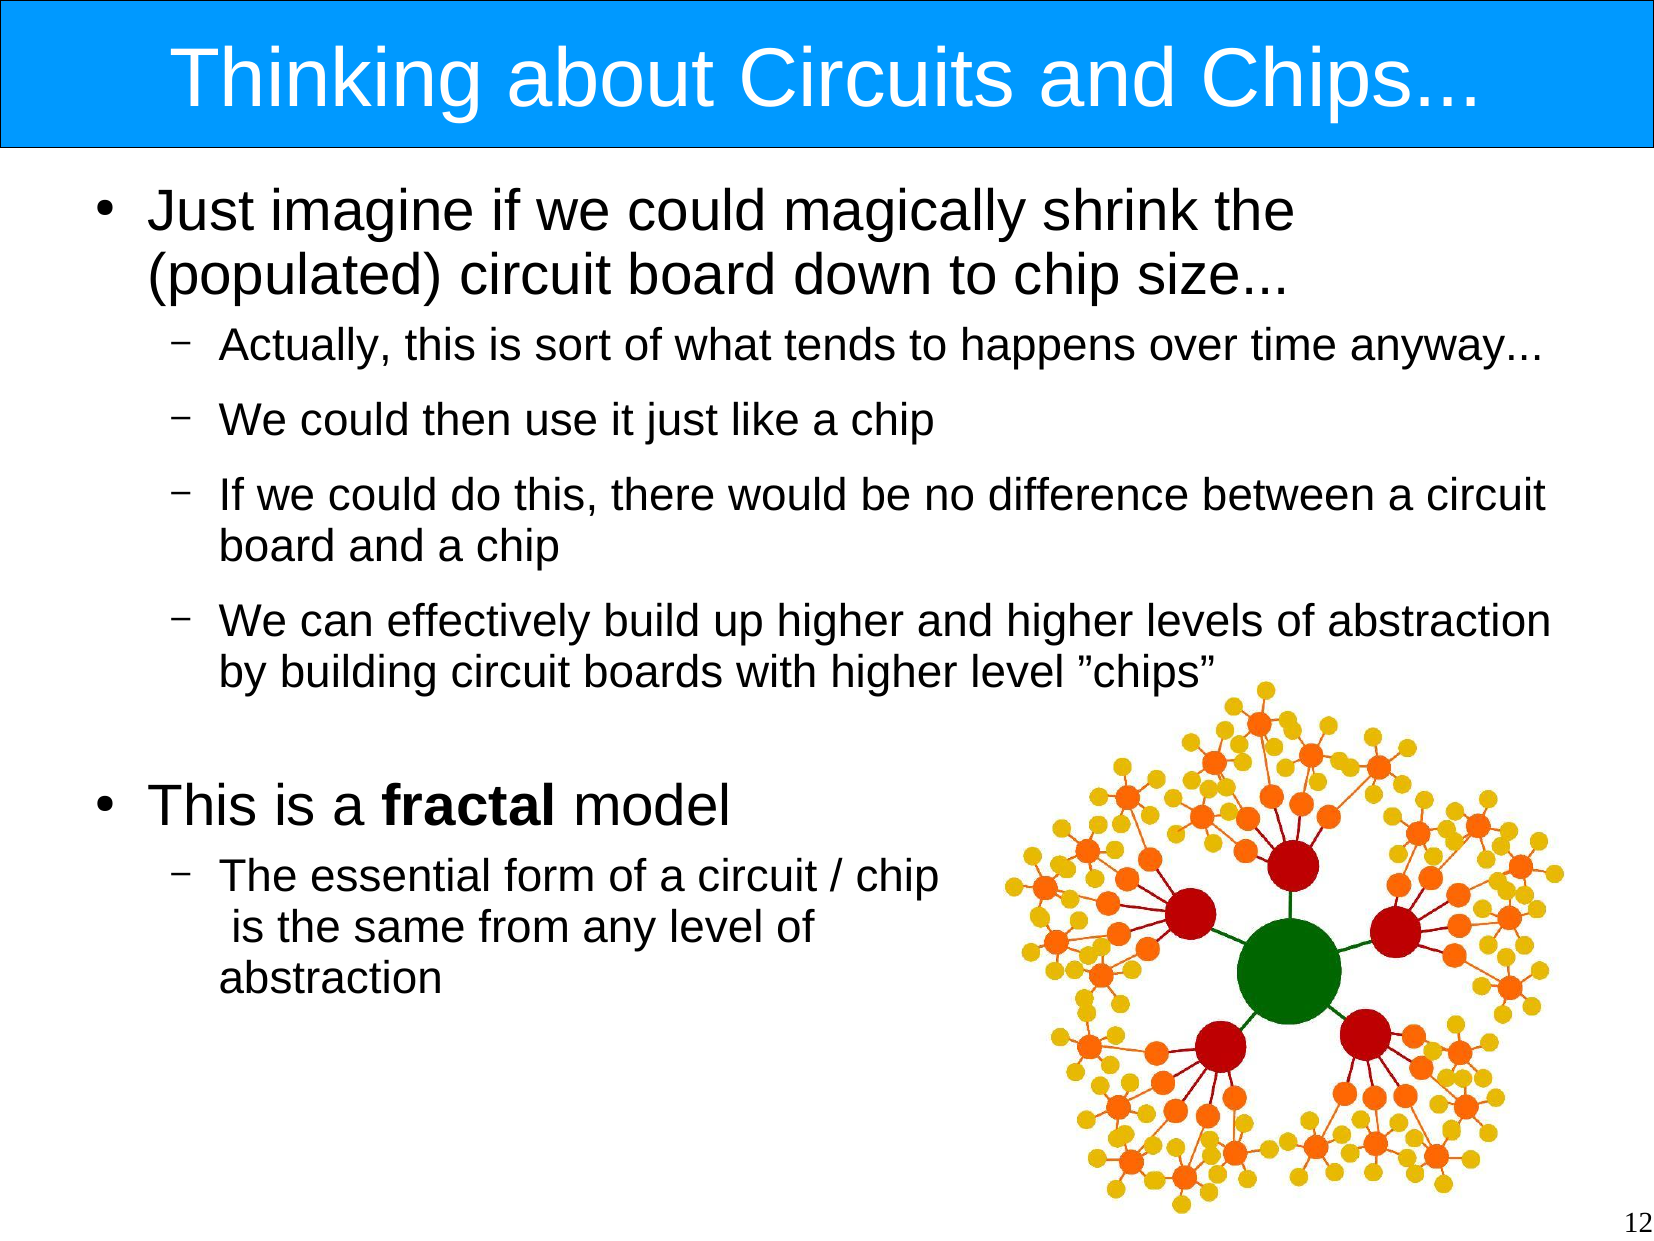

# Thinking about Circuits and Chips...
Just imagine if we could magically shrink the (populated) circuit board down to chip size...
Actually, this is sort of what tends to happens over time anyway...
We could then use it just like a chip
If we could do this, there would be no difference between a circuit board and a chip
We can effectively build up higher and higher levels of abstraction by building circuit boards with higher level ”chips”
This is a fractal model
The essential form of a circuit / chip
 is the same from any level of
abstraction
12